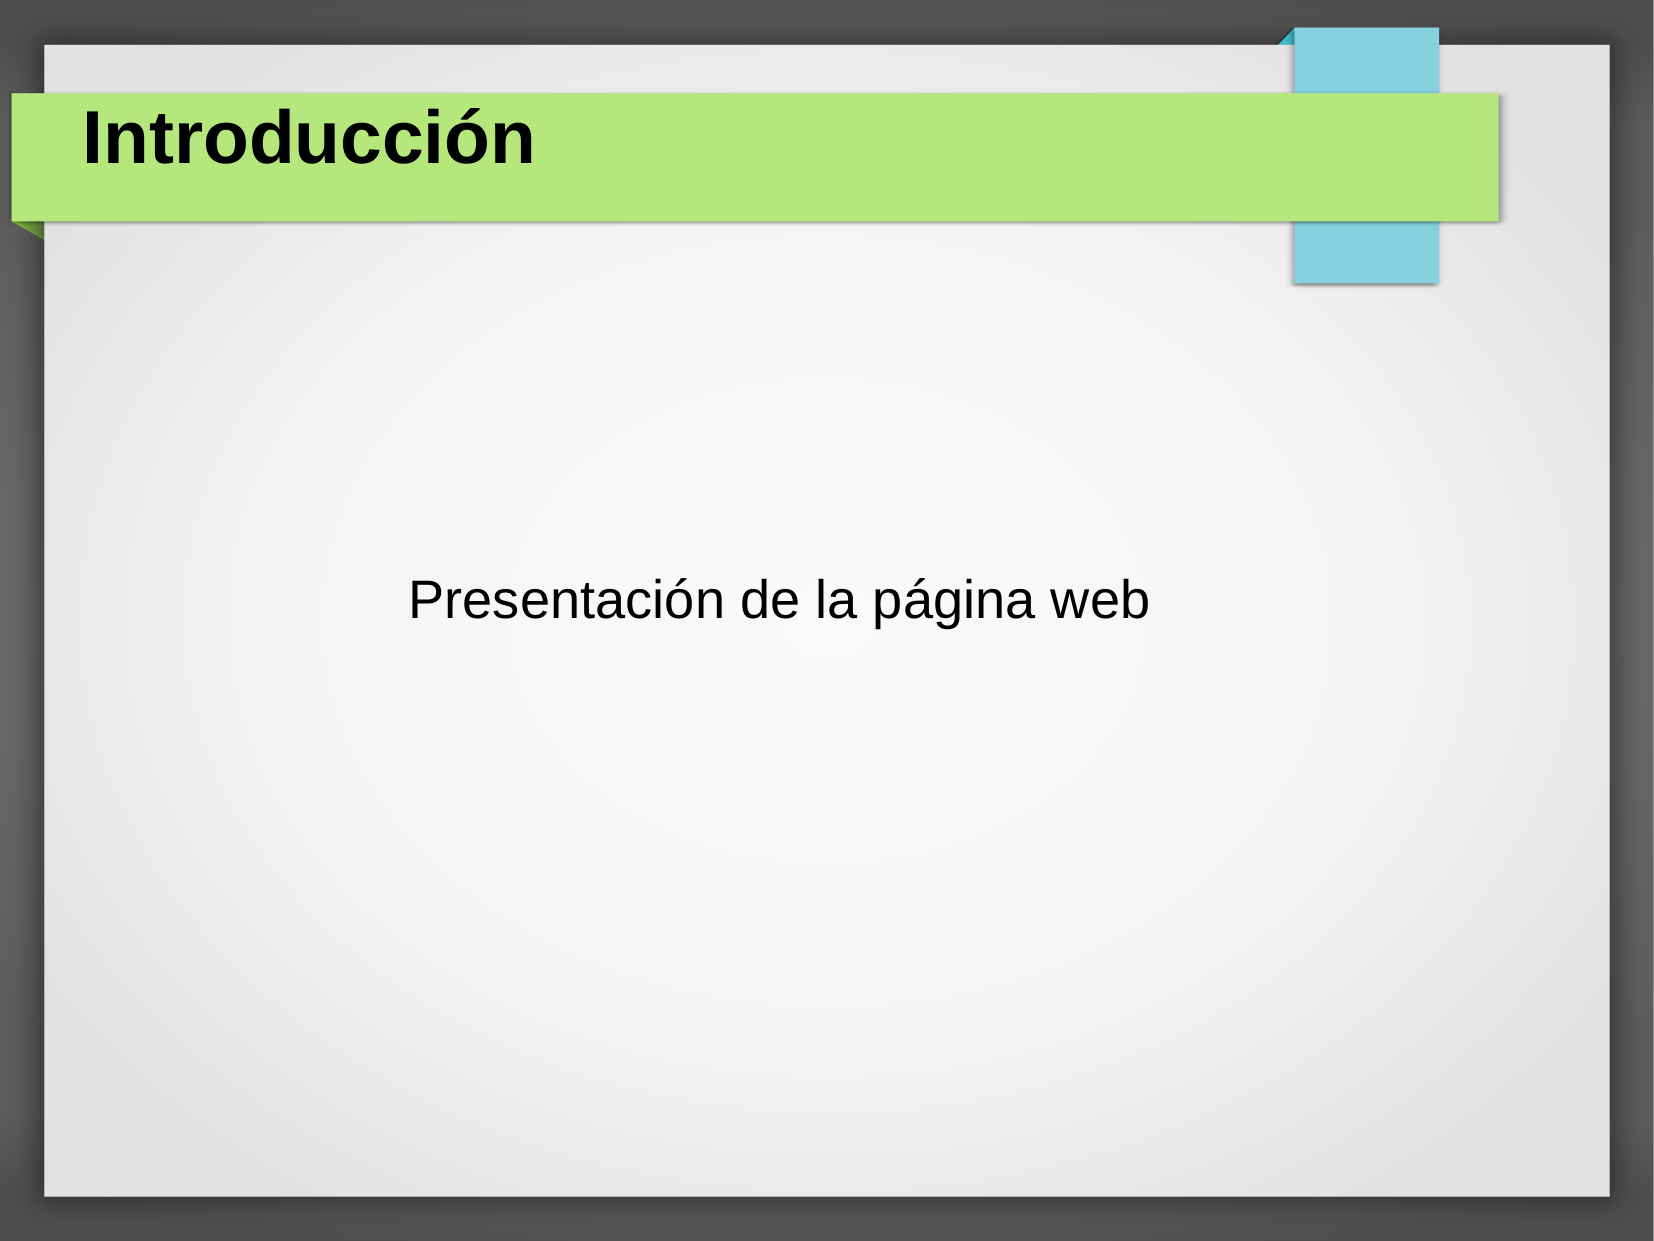

# Introducción
 Presentación de la página web